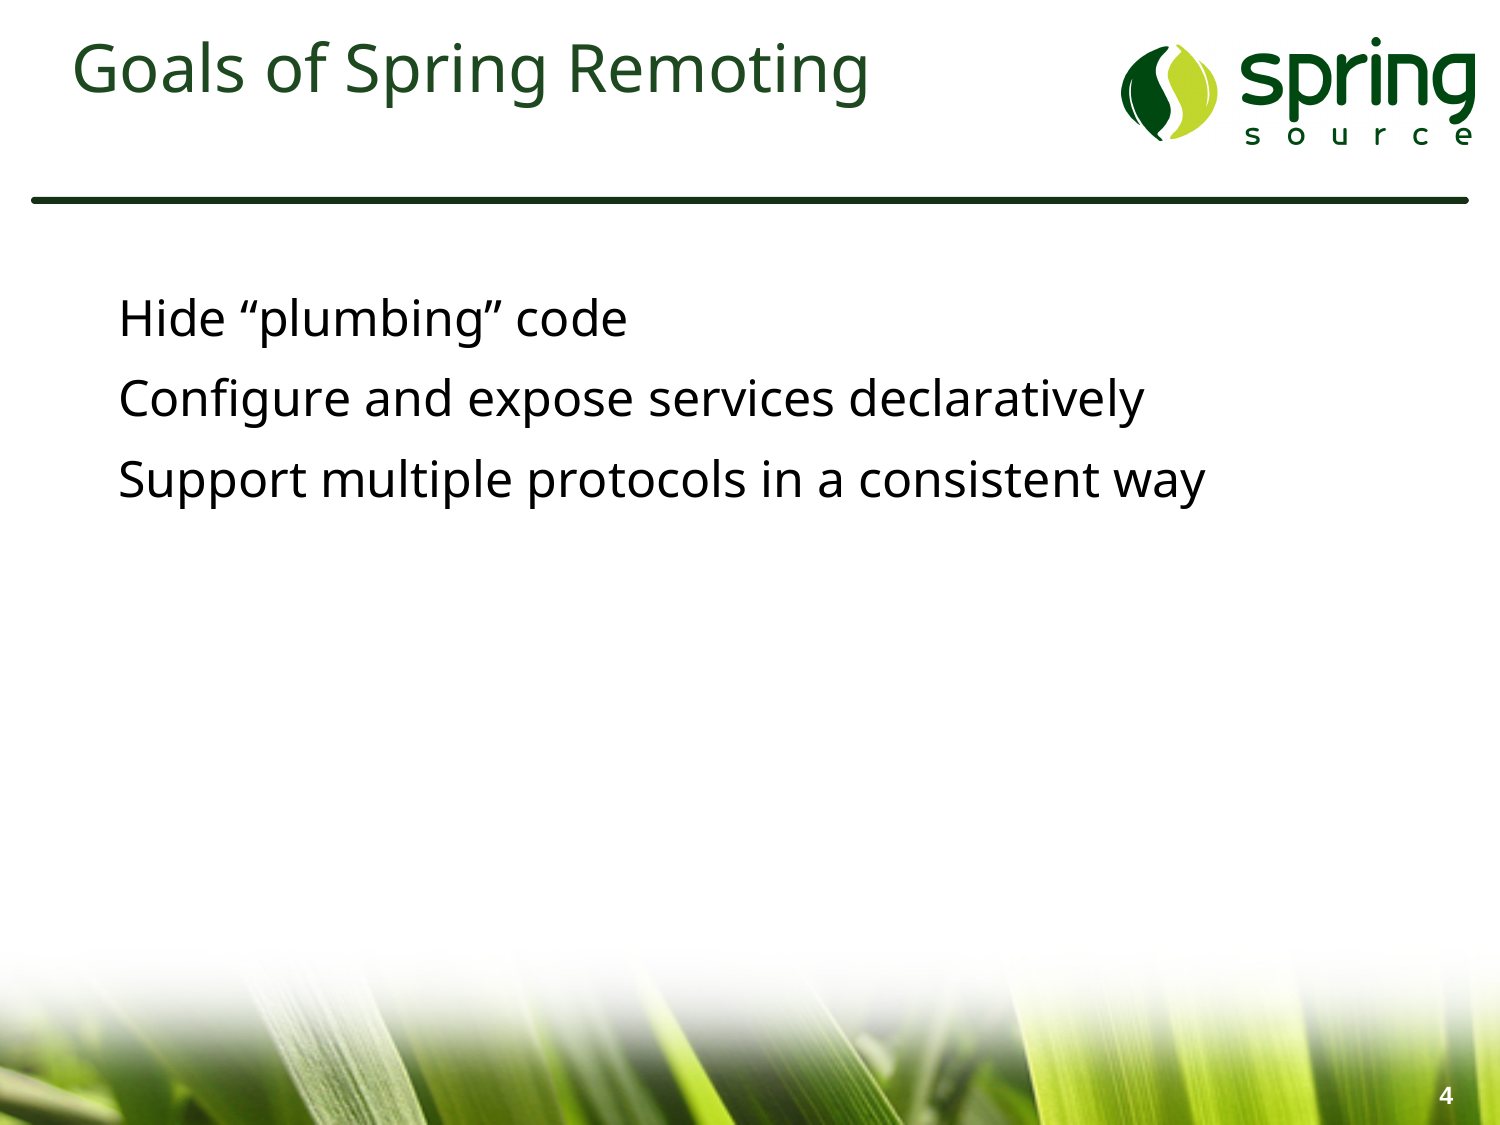

# Goals of Spring Remoting
Hide “plumbing” code
Configure and expose services declaratively
Support multiple protocols in a consistent way